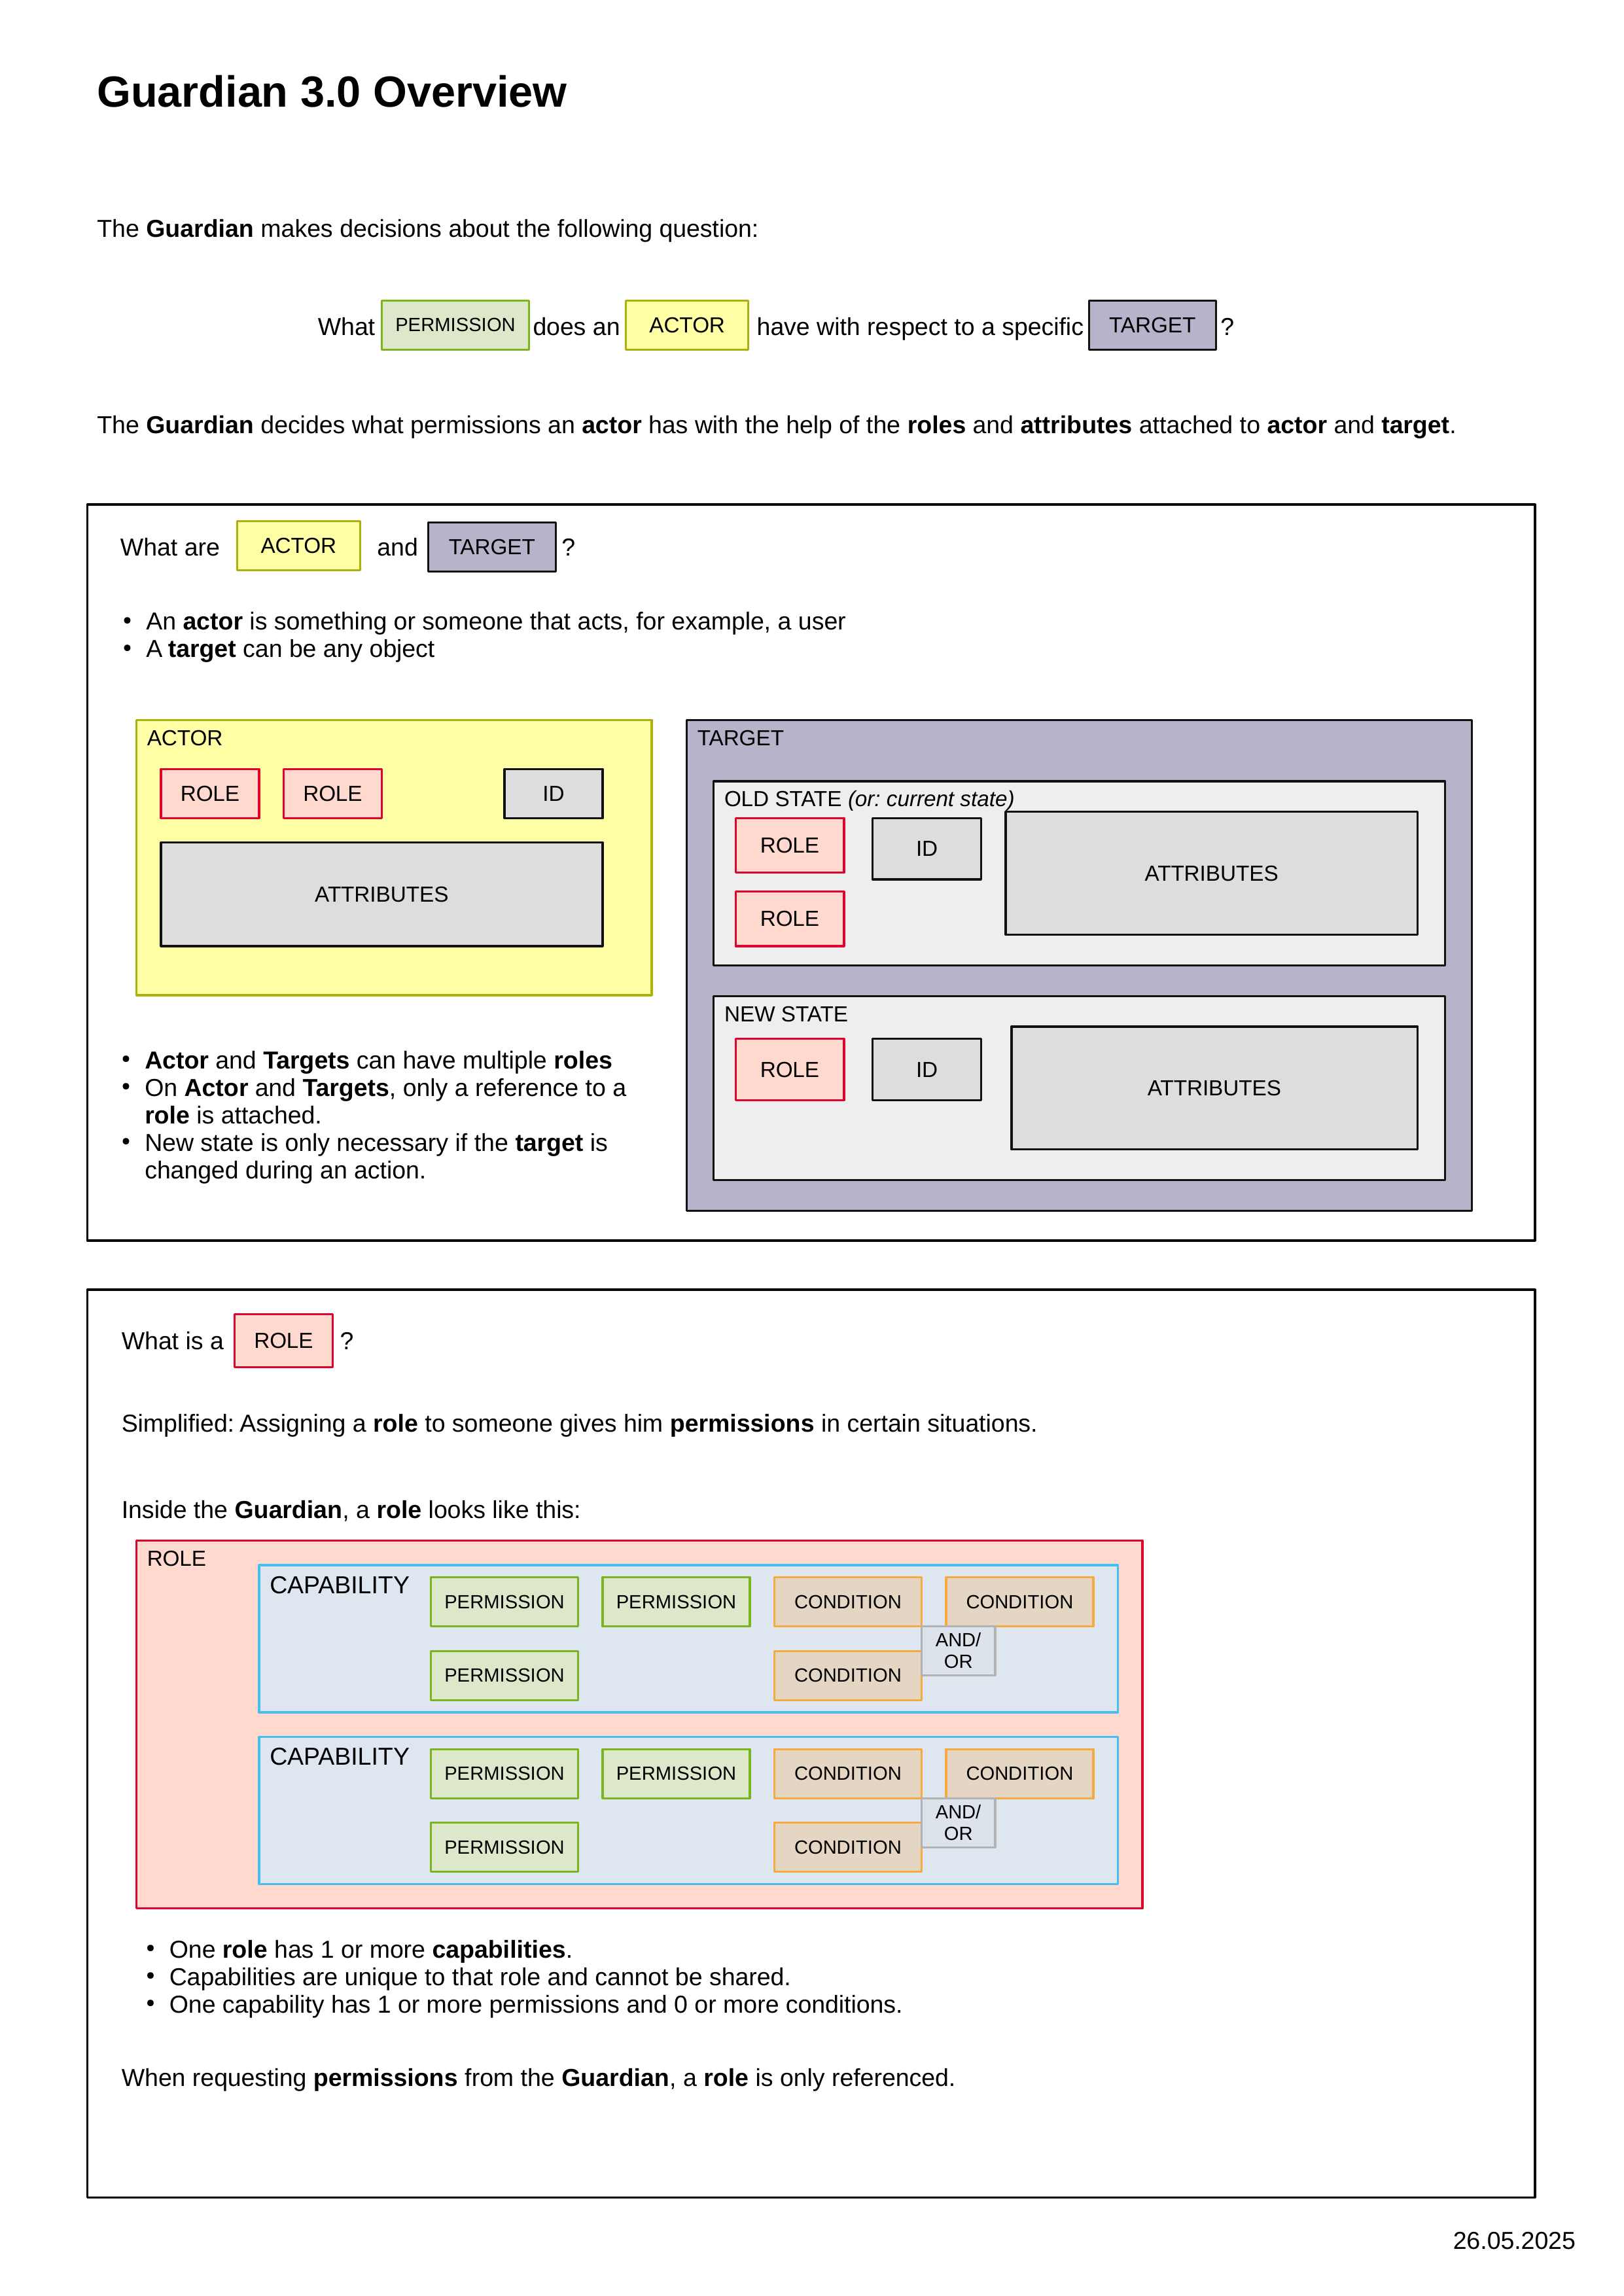

Guardian 3.0 Overview
The Guardian makes decisions about the following question:
PERMISSION
ACTOR
TARGET
What permissions does an have with respect to a specific ?
The Guardian decides what permissions an actor has with the help of the roles and attributes attached to actor and target.
ACTOR
TARGET
What are and ?
An actor is something or someone that acts, for example, a user
A target can be any object
ACTOR
ROLE
ROLE
ID
ATTRIBUTES
TARGET
OLD STATE (or: current state)
ATTRIBUTES
ROLE
ID
ROLE
NEW STATE
ATTRIBUTES
ROLE
ID
Actor and Targets can have multiple roles
On Actor and Targets, only a reference to a role is attached.
New state is only necessary if the target is changed during an action.
ROLE
What is a ?
Simplified: Assigning a role to someone gives him permissions in certain situations.
Inside the Guardian, a role looks like this:
ROLE
CAPABILITY
PERMISSION
PERMISSION
CONDITION
CONDITION
AND/OR
PERMISSION
CONDITION
CAPABILITY
PERMISSION
PERMISSION
CONDITION
CONDITION
AND/OR
PERMISSION
CONDITION
One role has 1 or more capabilities.
Capabilities are unique to that role and cannot be shared.
One capability has 1 or more permissions and 0 or more conditions.
When requesting permissions from the Guardian, a role is only referenced.
26.05.2025